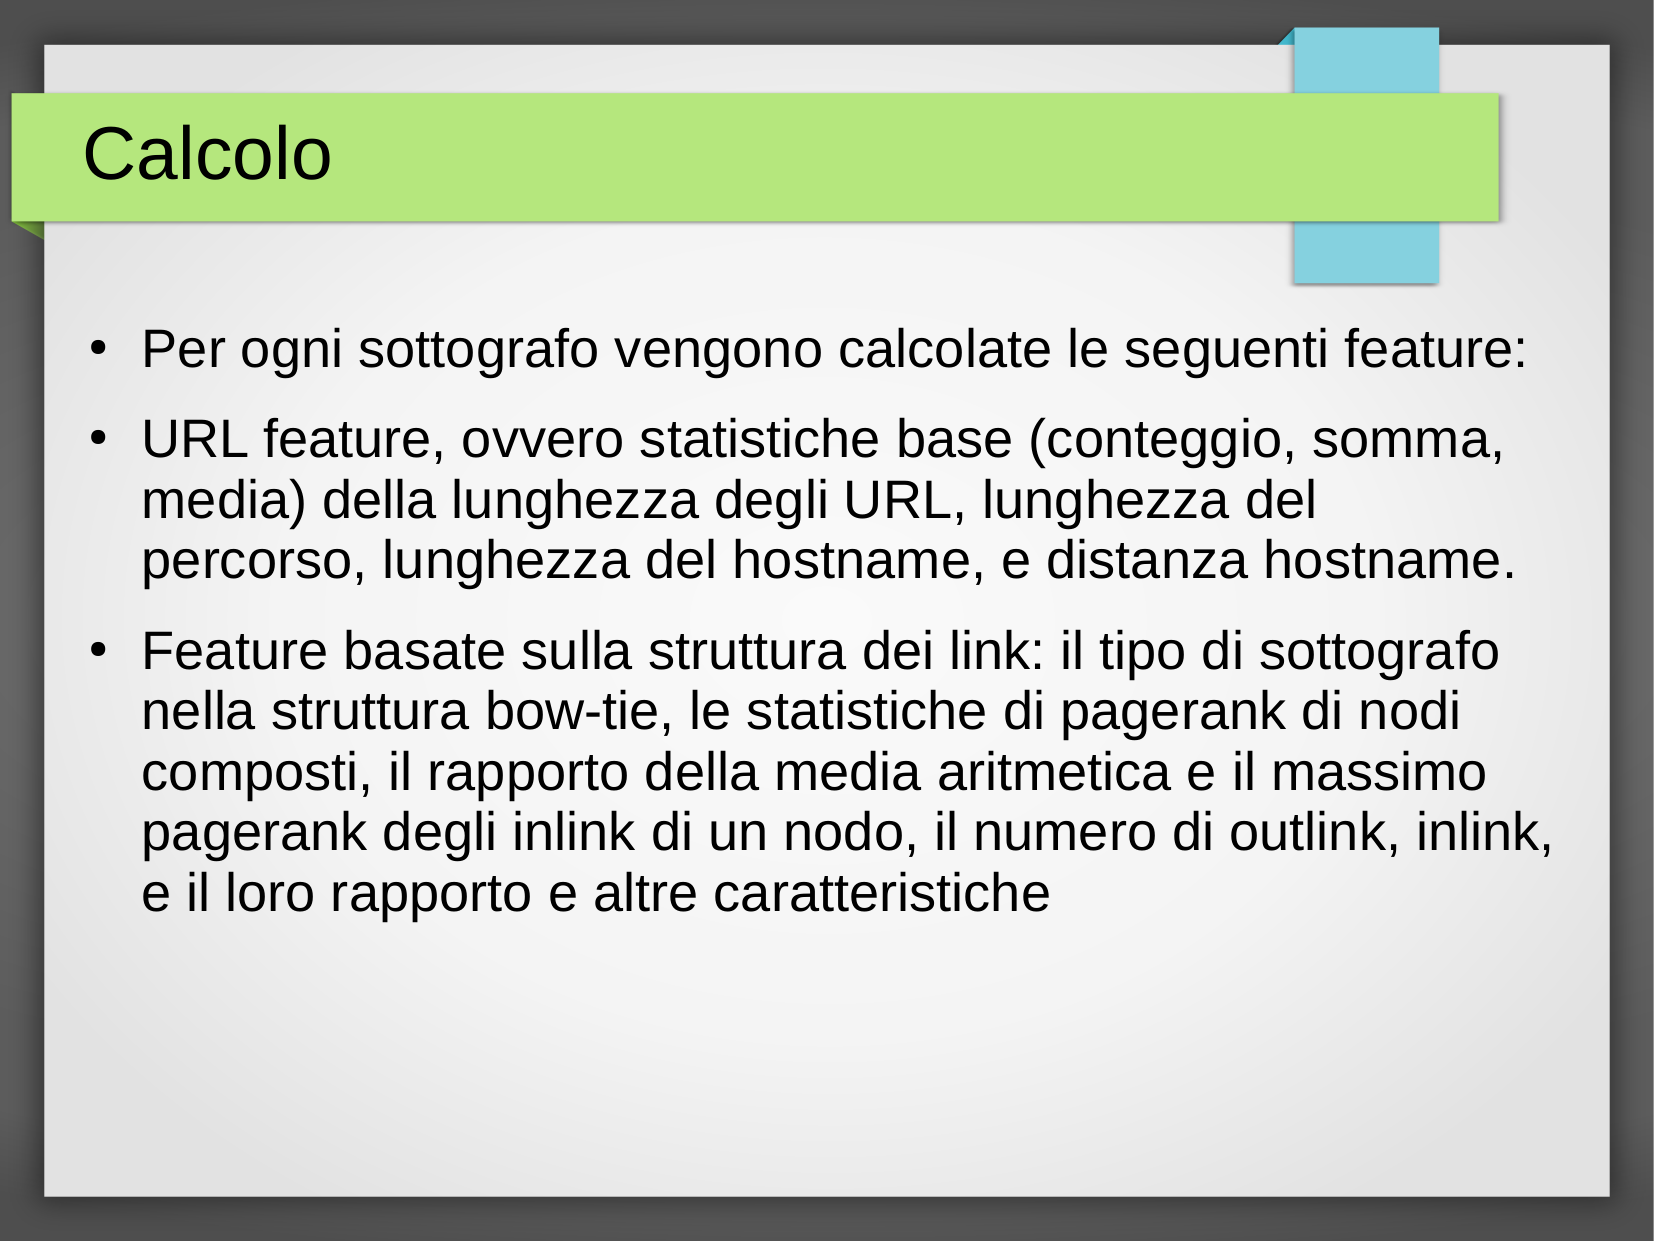

# Calcolo
Per ogni sottografo vengono calcolate le seguenti feature:
URL feature, ovvero statistiche base (conteggio, somma, media) della lunghezza degli URL, lunghezza del percorso, lunghezza del hostname, e distanza hostname.
Feature basate sulla struttura dei link: il tipo di sottografo nella struttura bow-tie, le statistiche di pagerank di nodi composti, il rapporto della media aritmetica e il massimo pagerank degli inlink di un nodo, il numero di outlink, inlink, e il loro rapporto e altre caratteristiche